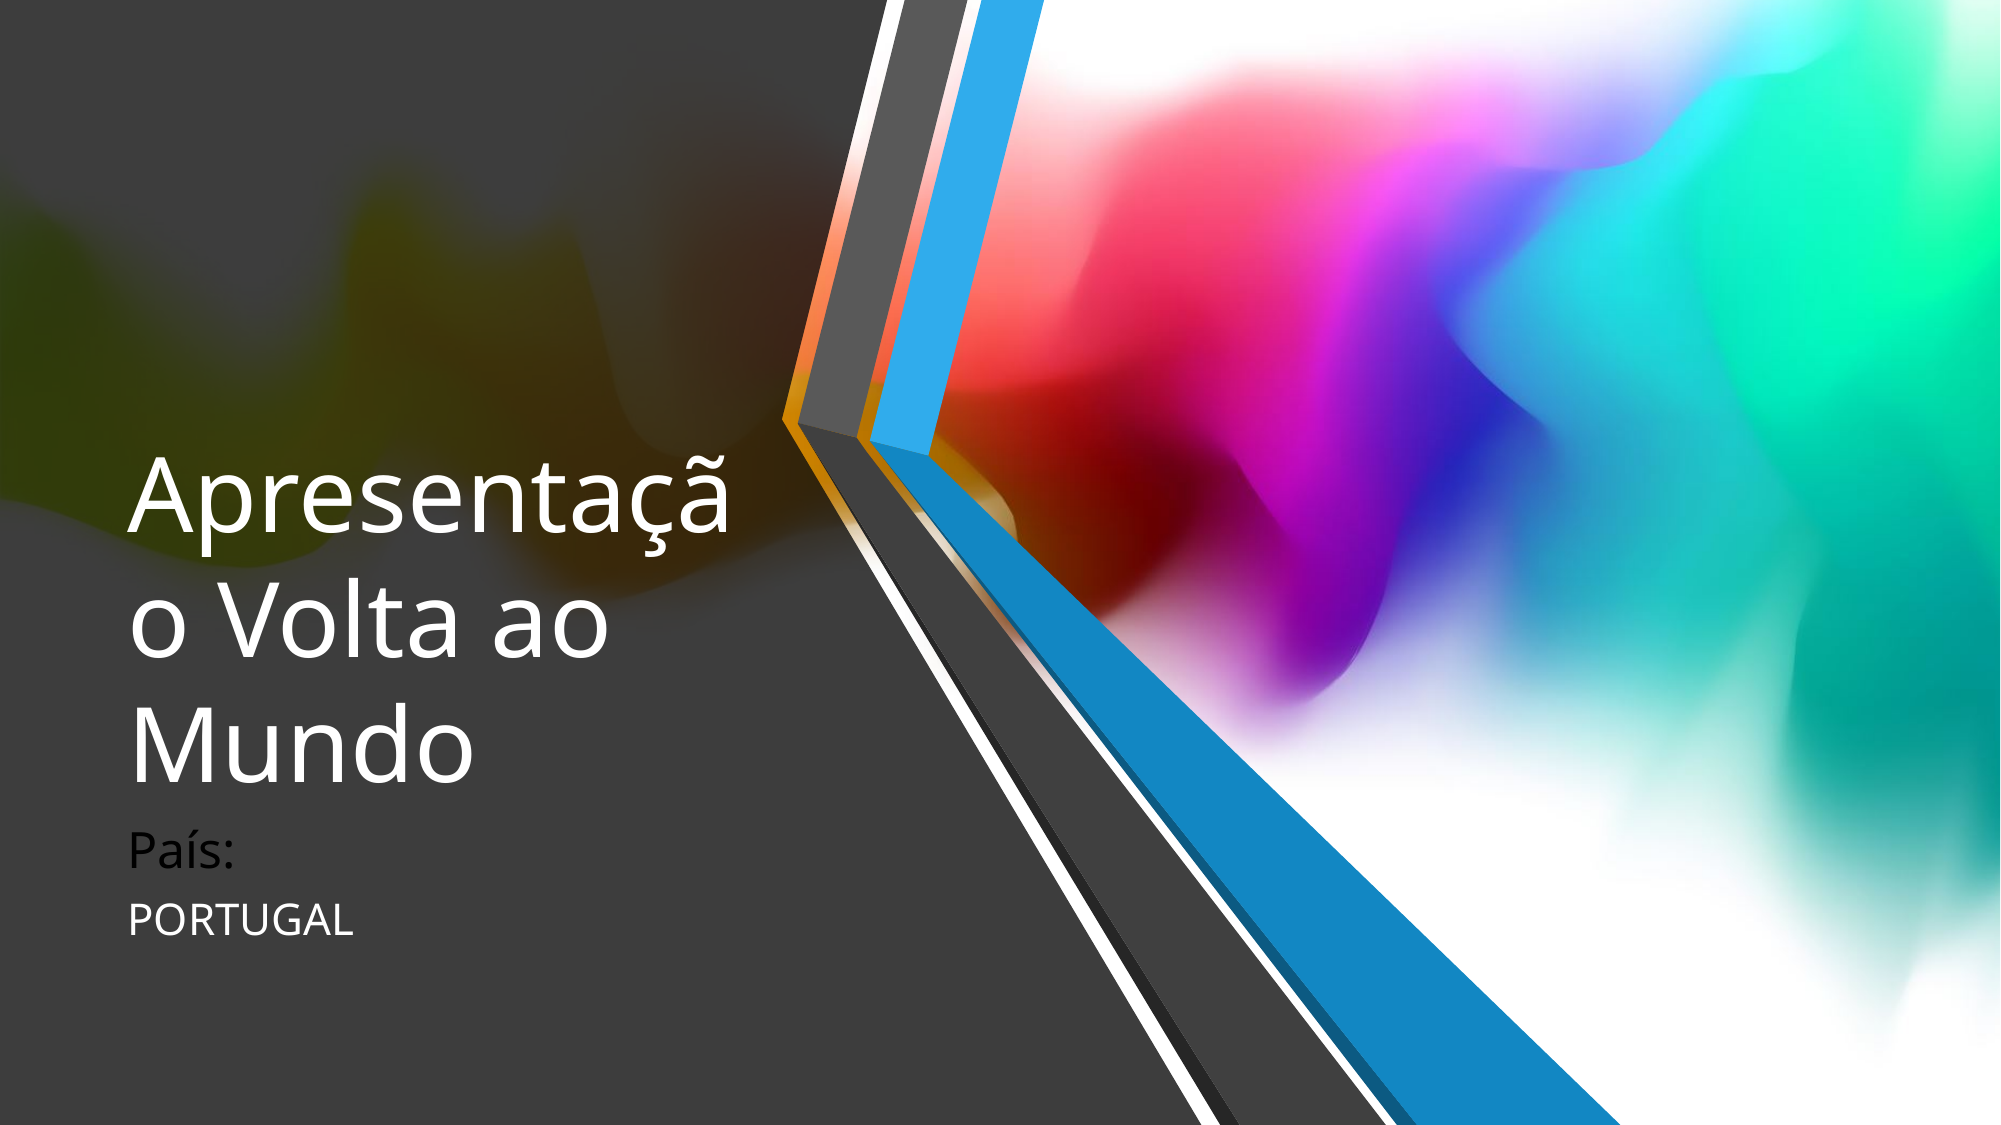

# Apresentação Volta ao Mundo
País:
PORTUGAL